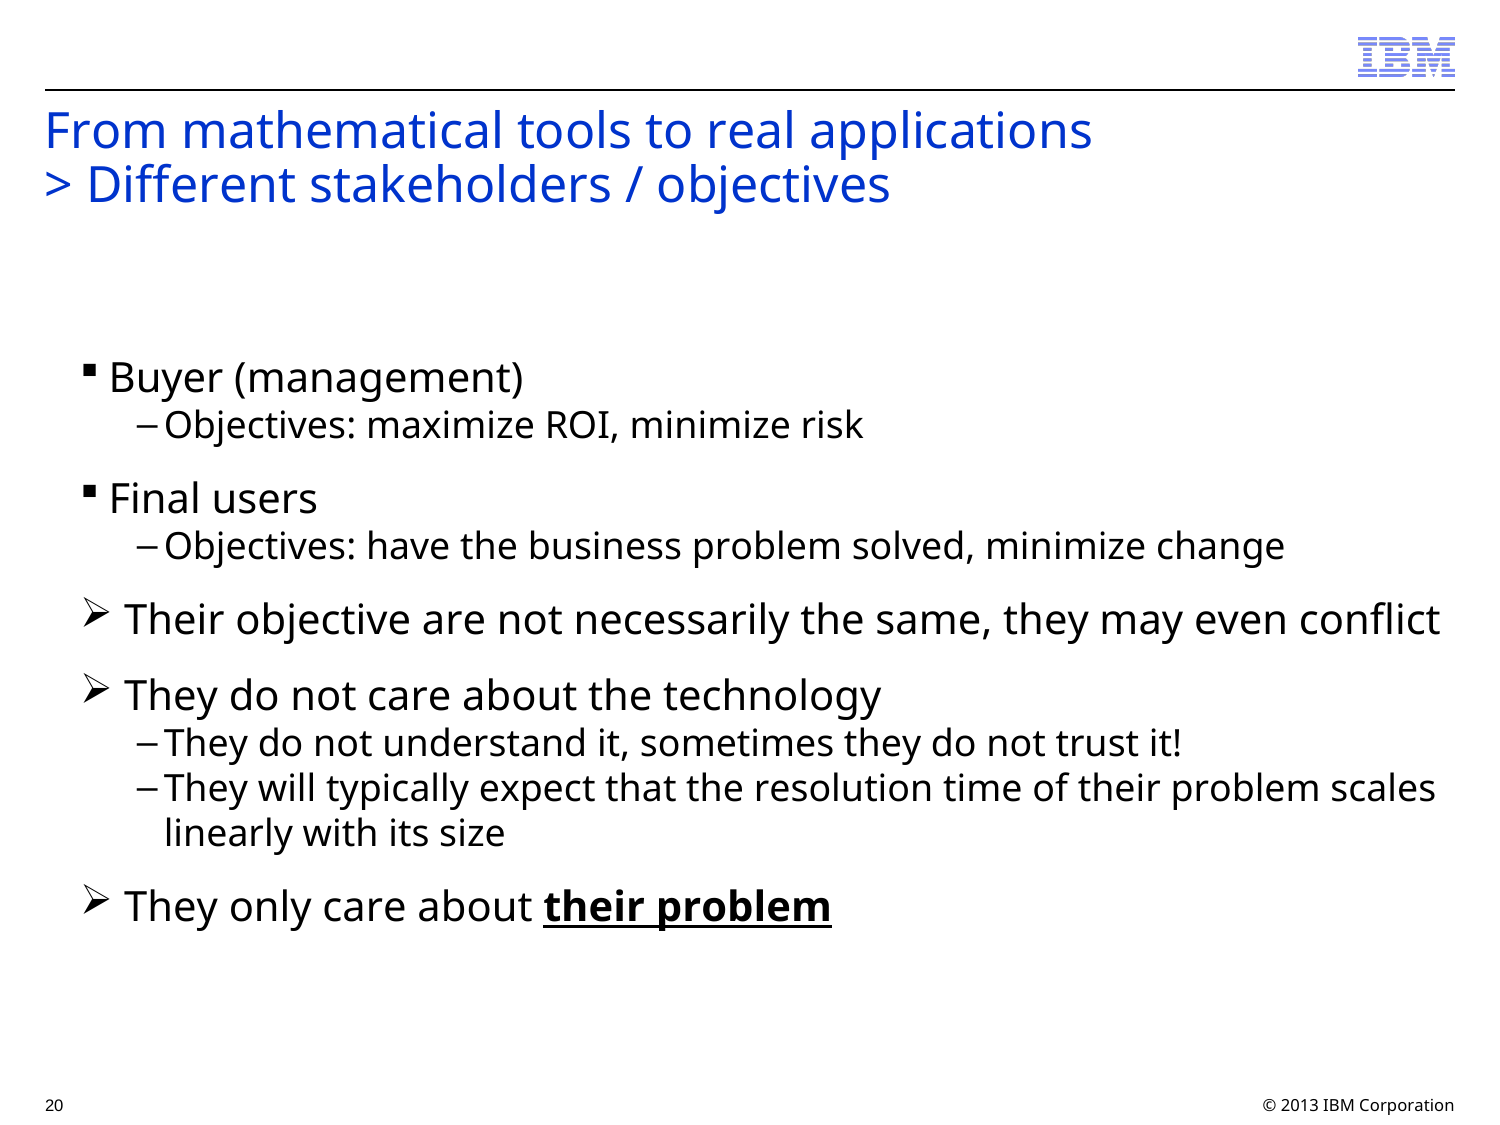

# From mathematical tools to real applications > Different stakeholders / objectives
Buyer (management)
Objectives: maximize ROI, minimize risk
Final users
Objectives: have the business problem solved, minimize change
 Their objective are not necessarily the same, they may even conflict
 They do not care about the technology
They do not understand it, sometimes they do not trust it!
They will typically expect that the resolution time of their problem scales linearly with its size
 They only care about their problem
20